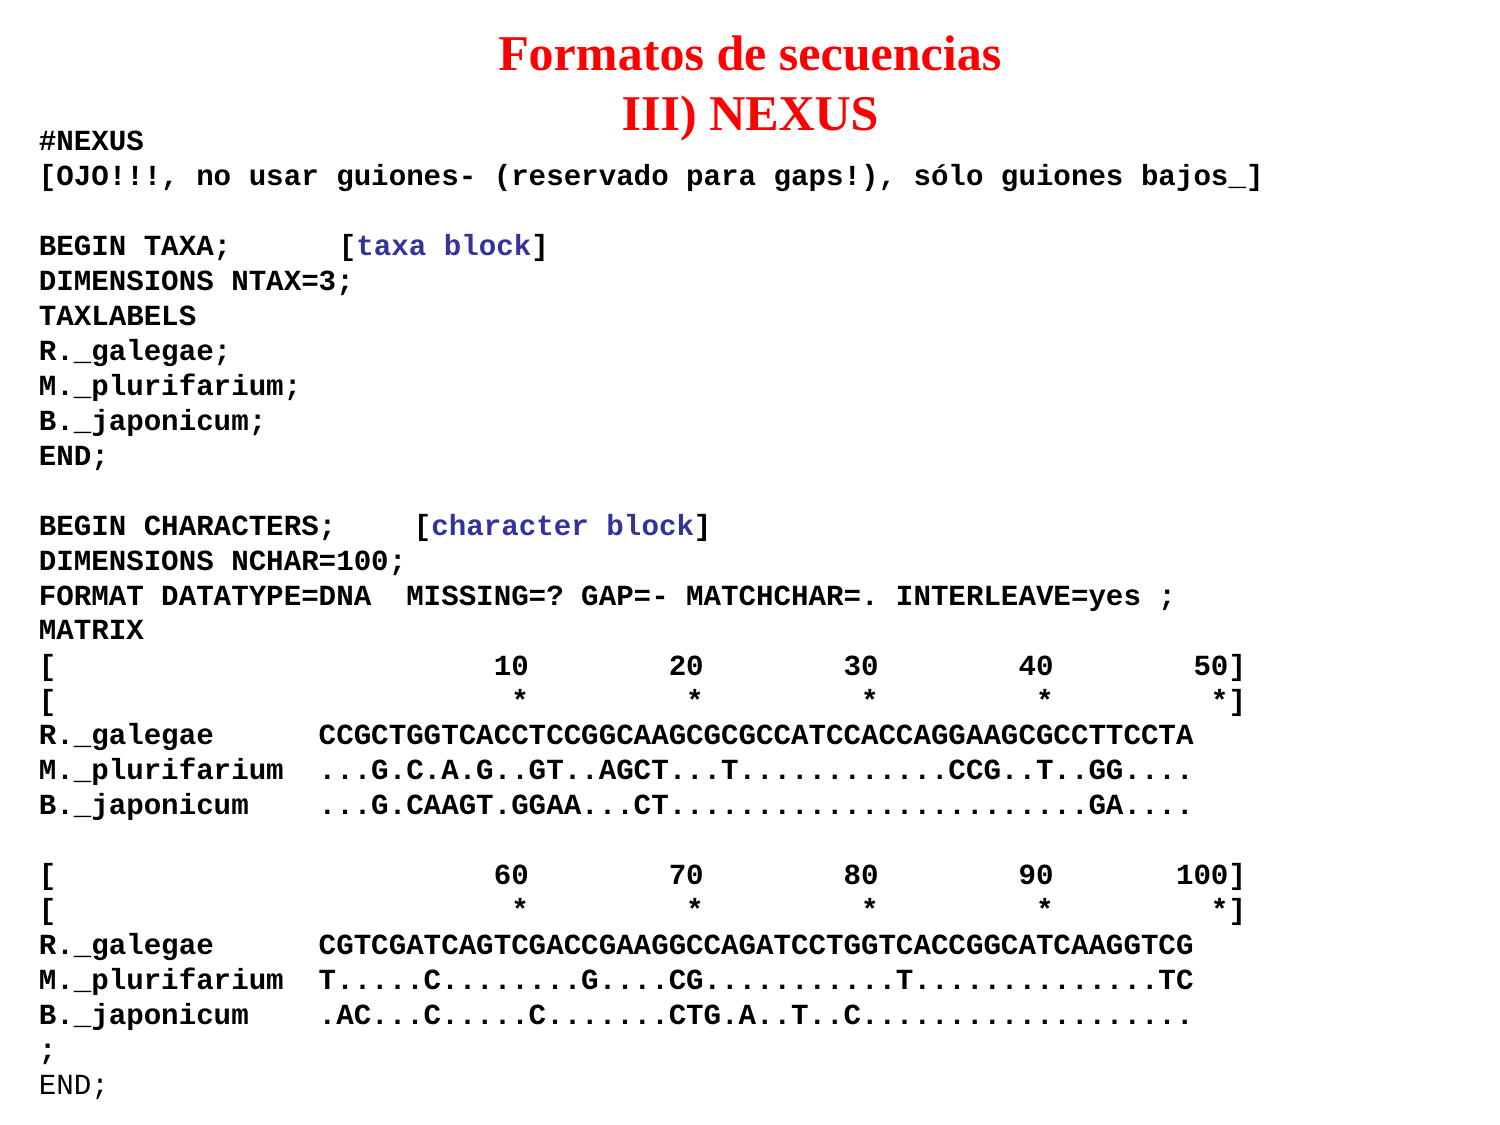

Formatos de secuencias
III) NEXUS
#NEXUS
[OJO!!!, no usar guiones- (reservado para gaps!), sólo guiones bajos_]
BEGIN TAXA;		[taxa block]
DIMENSIONS NTAX=3;
TAXLABELS
R._galegae;
M._plurifarium;
B._japonicum;
END;
BEGIN CHARACTERS; 	[character block]
DIMENSIONS NCHAR=100;
FORMAT DATATYPE=DNA MISSING=? GAP=- MATCHCHAR=. INTERLEAVE=yes ;
MATRIX
[ 10 20 30 40 50]
[ * * * * *]
R._galegae CCGCTGGTCACCTCCGGCAAGCGCGCCATCCACCAGGAAGCGCCTTCCTA
M._plurifarium ...G.C.A.G..GT..AGCT...T............CCG..T..GG....
B._japonicum ...G.CAAGT.GGAA...CT........................GA....
[ 60 70 80 90 100]
[ * * * * *]
R._galegae CGTCGATCAGTCGACCGAAGGCCAGATCCTGGTCACCGGCATCAAGGTCG
M._plurifarium T.....C........G....CG...........T..............TC
B._japonicum .AC...C.....C.......CTG.A..T..C...................
;
END;